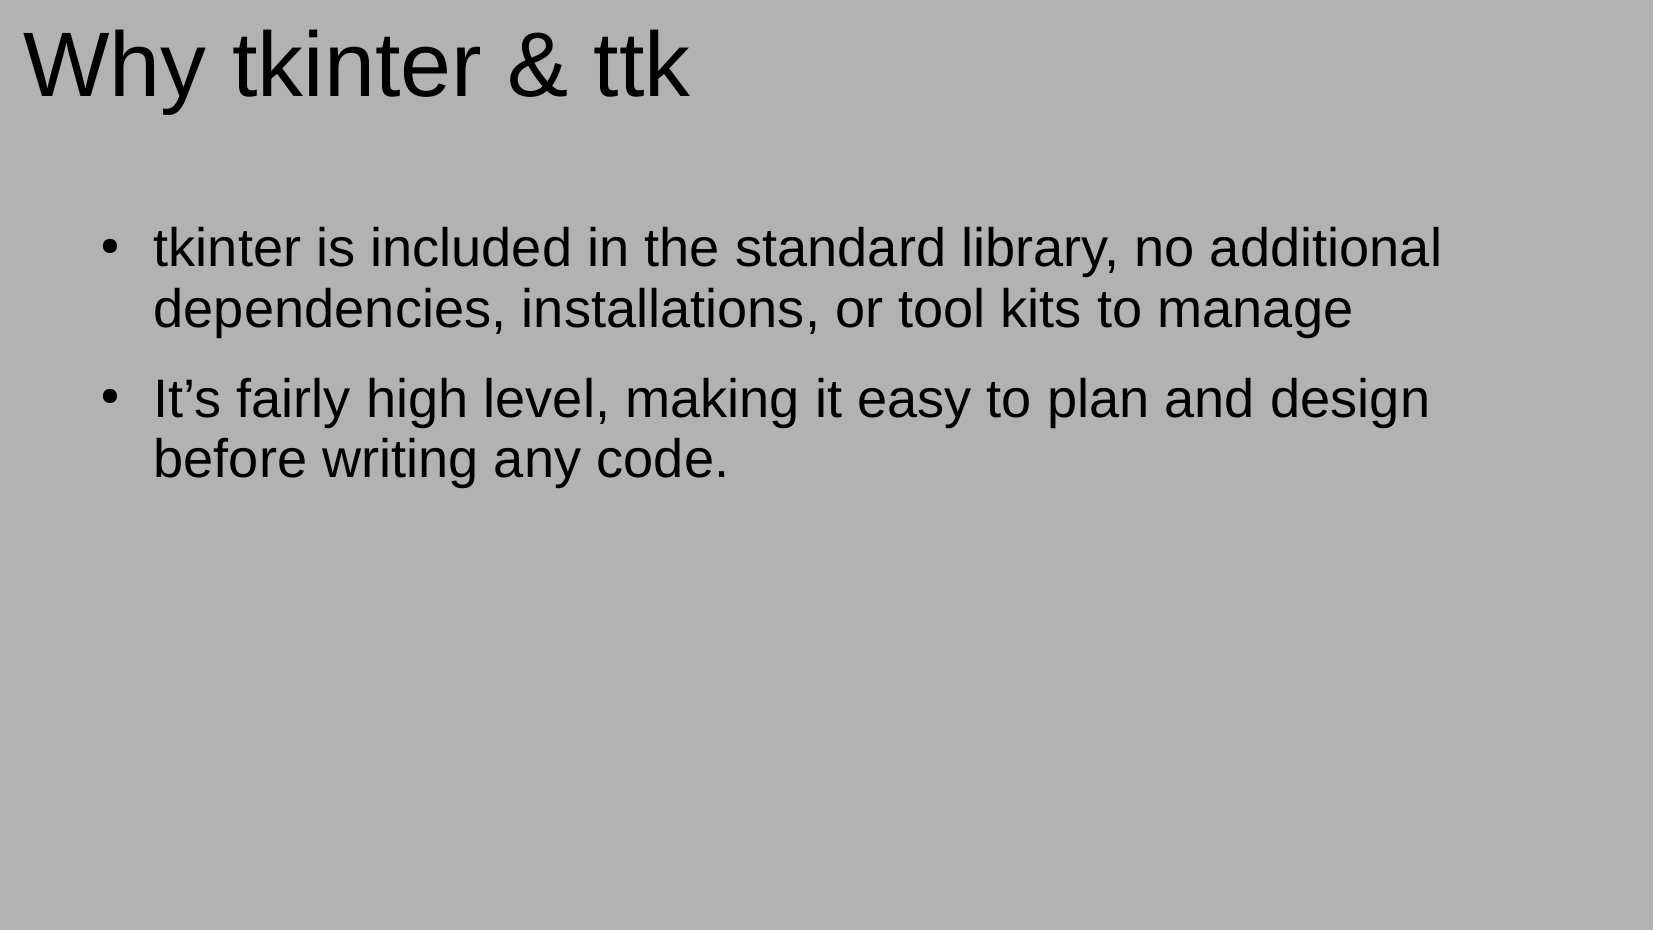

# Why tkinter & ttk
tkinter is included in the standard library, no additional dependencies, installations, or tool kits to manage
It’s fairly high level, making it easy to plan and design before writing any code.